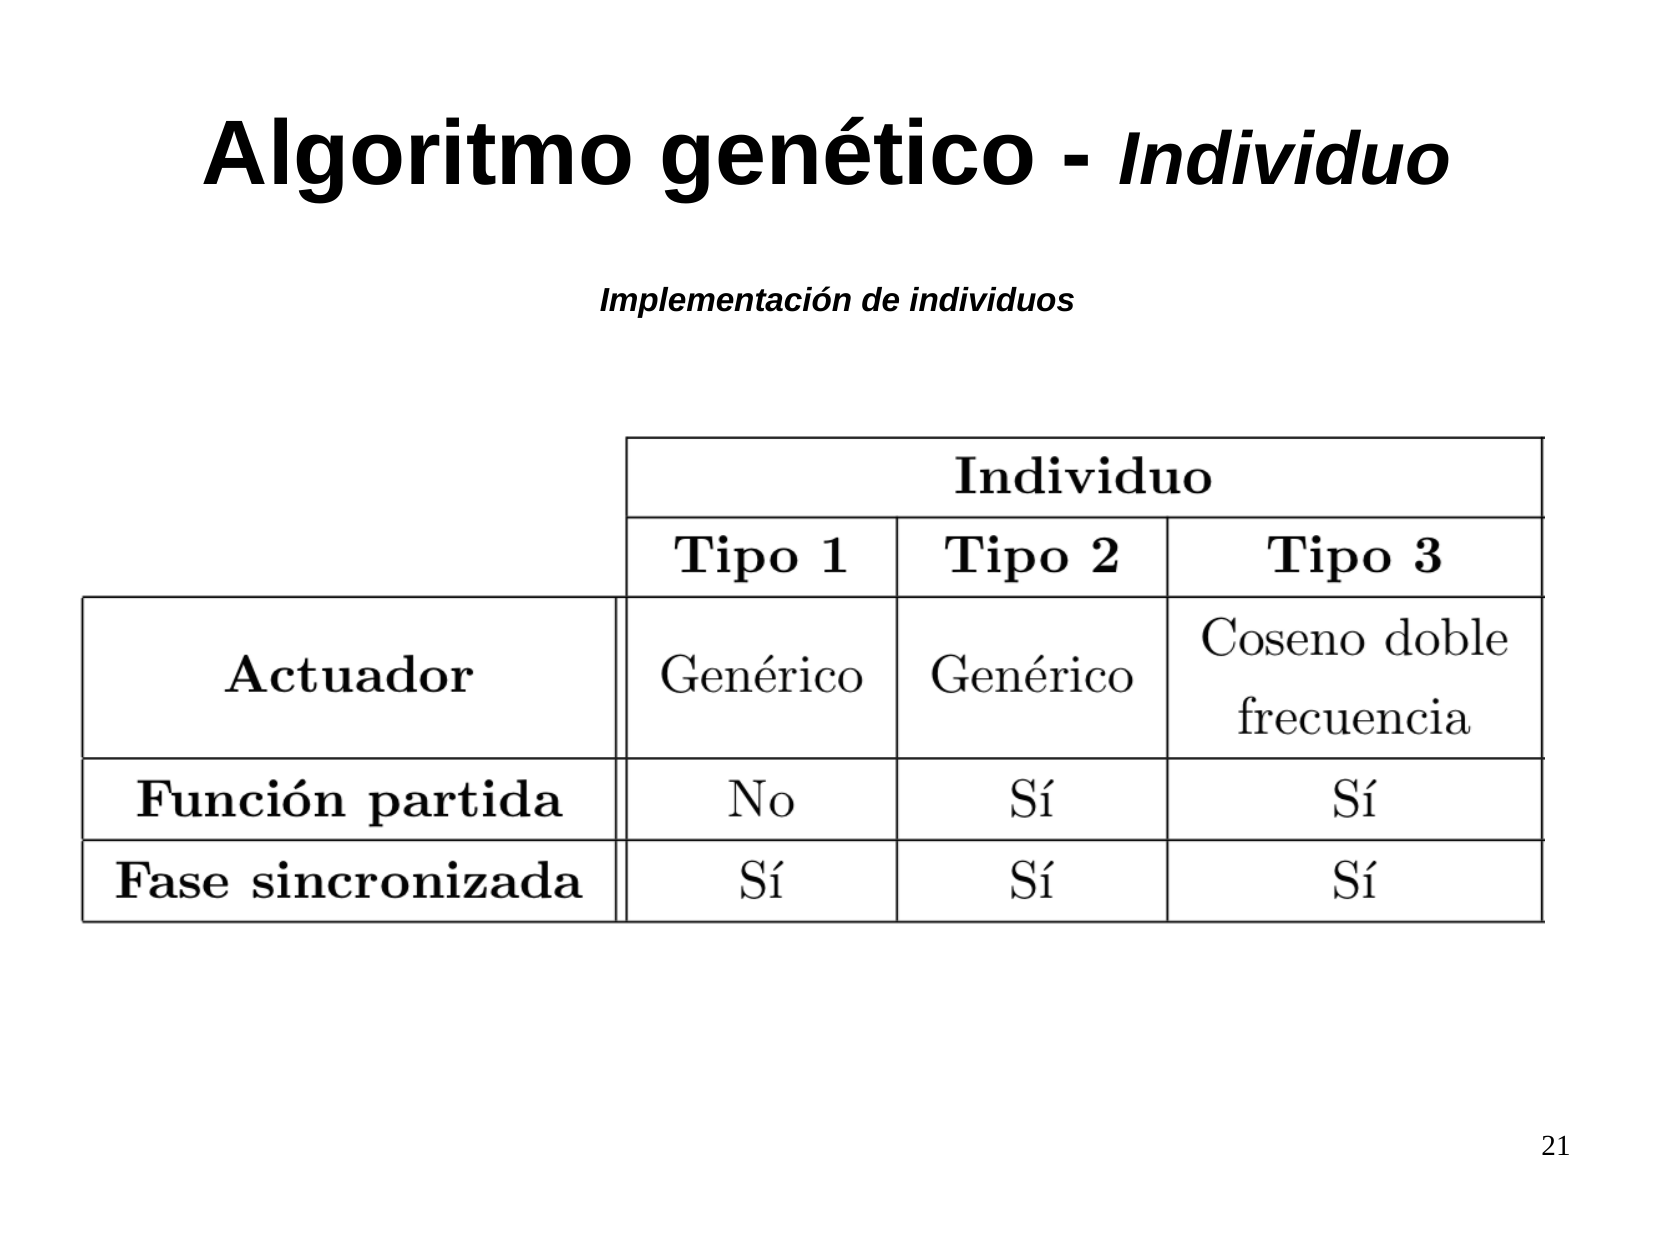

# Algoritmo genético - Individuo
Implementación de individuos
21